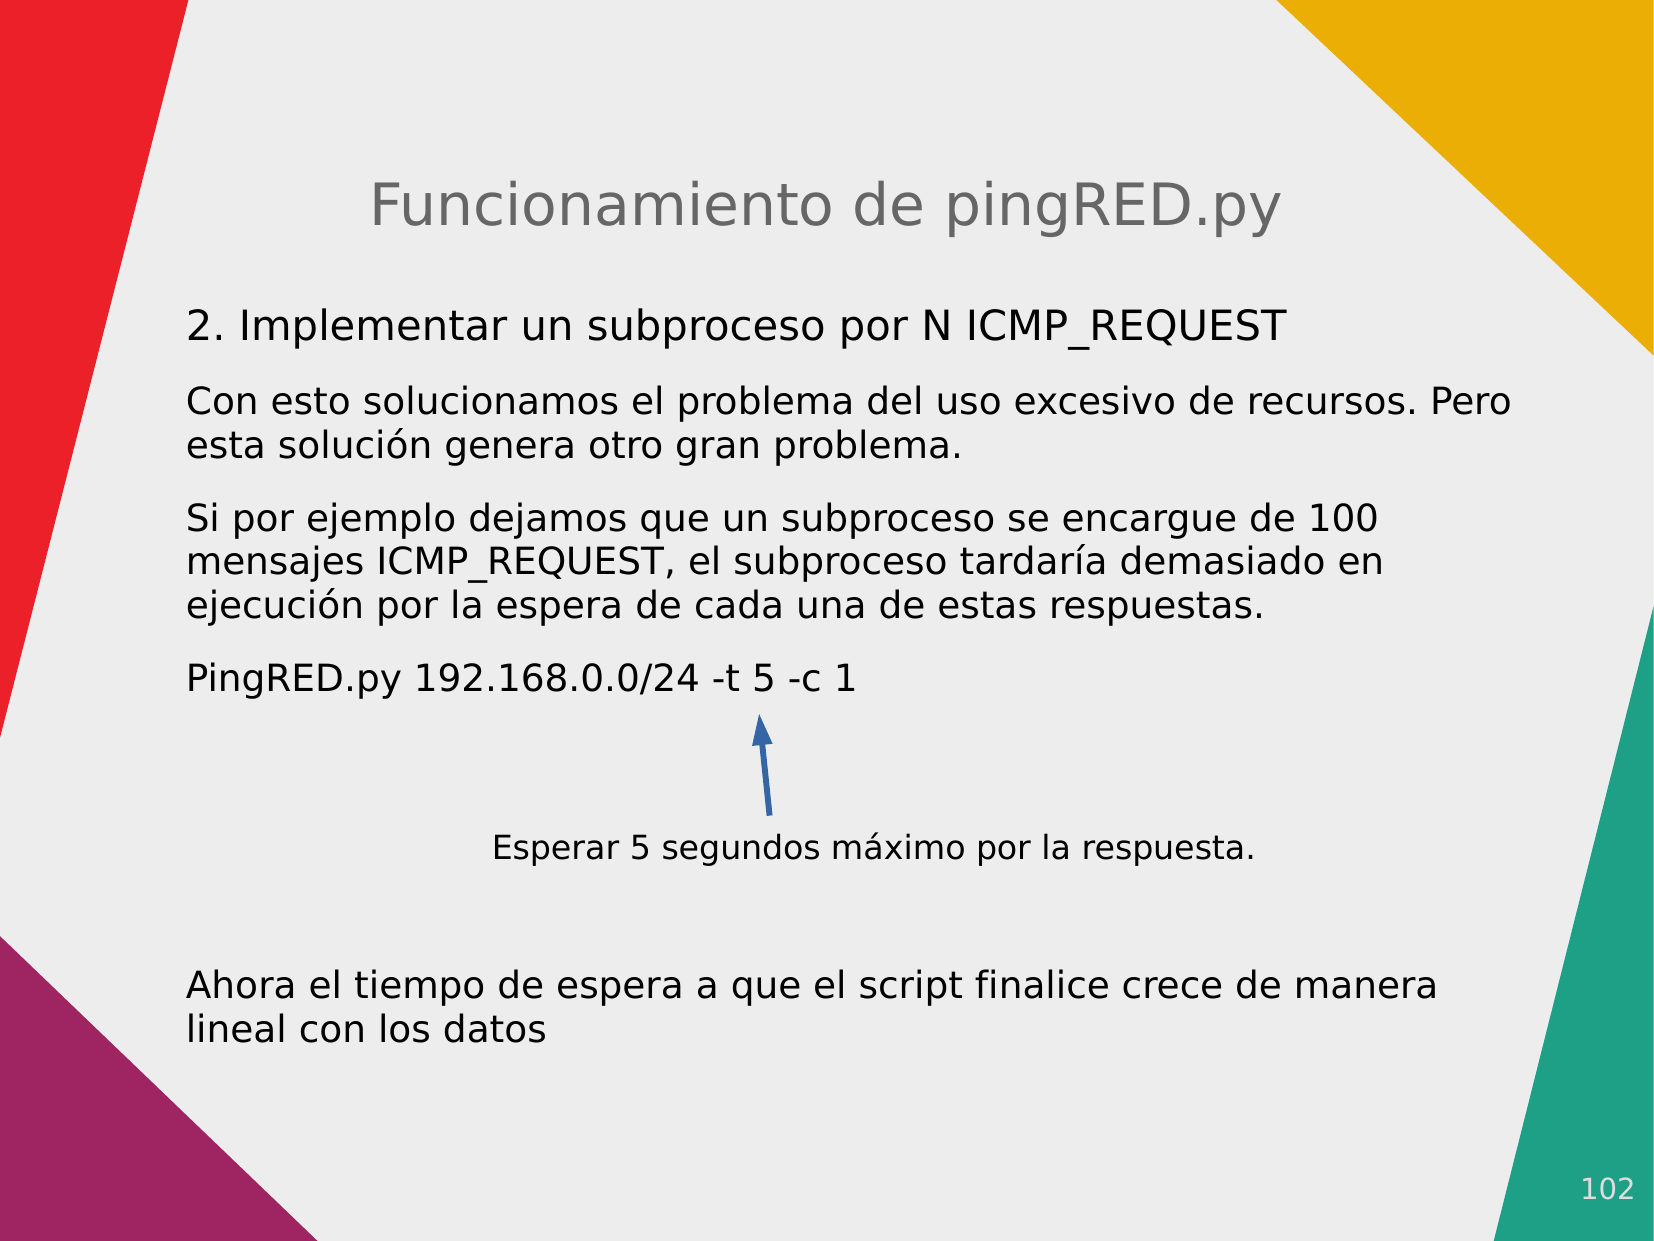

# Funcionamiento de pingRED.py
2. Implementar un subproceso por N ICMP_REQUEST
Con esto solucionamos el problema del uso excesivo de recursos. Pero esta solución genera otro gran problema.
Si por ejemplo dejamos que un subproceso se encargue de 100 mensajes ICMP_REQUEST, el subproceso tardaría demasiado en ejecución por la espera de cada una de estas respuestas.
PingRED.py 192.168.0.0/24 -t 5 -c 1
Ahora el tiempo de espera a que el script finalice crece de manera lineal con los datos
Esperar 5 segundos máximo por la respuesta.
102